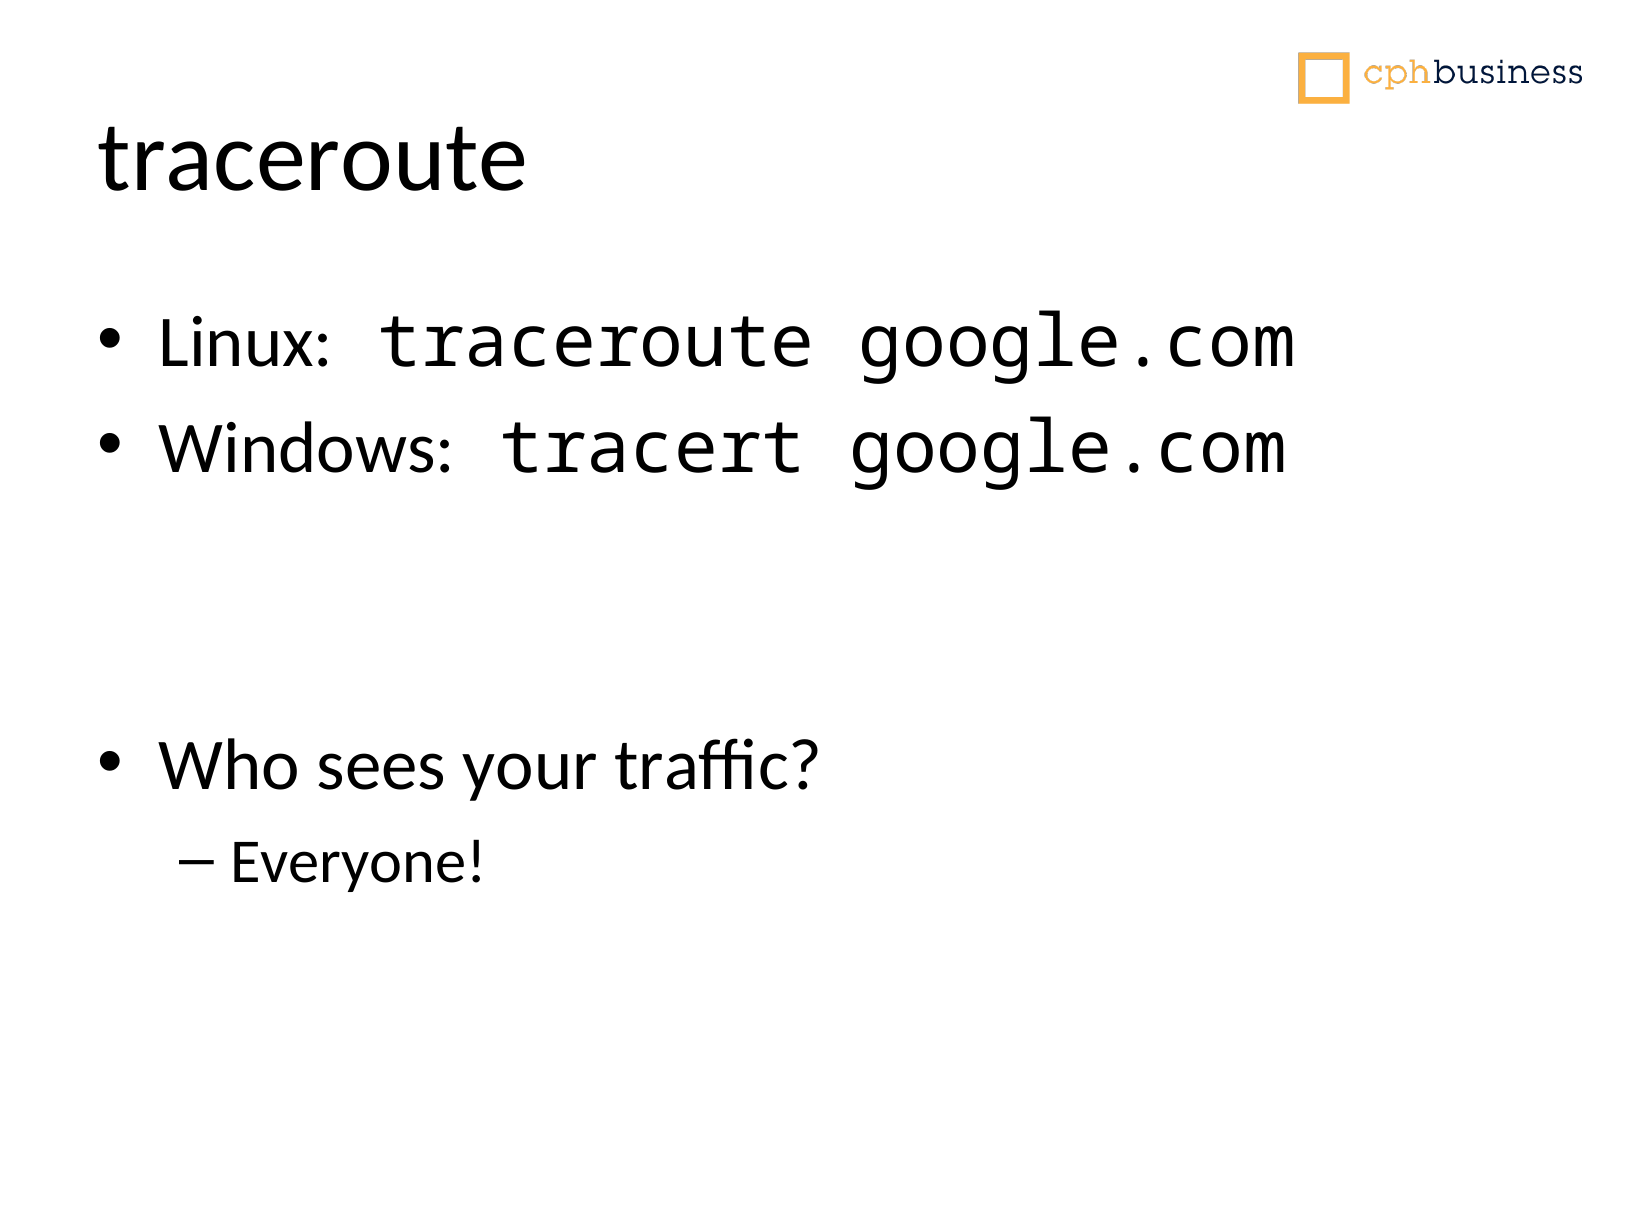

# traceroute
Linux: traceroute google.com
Windows: tracert google.com
Who sees your traffic?
Everyone!